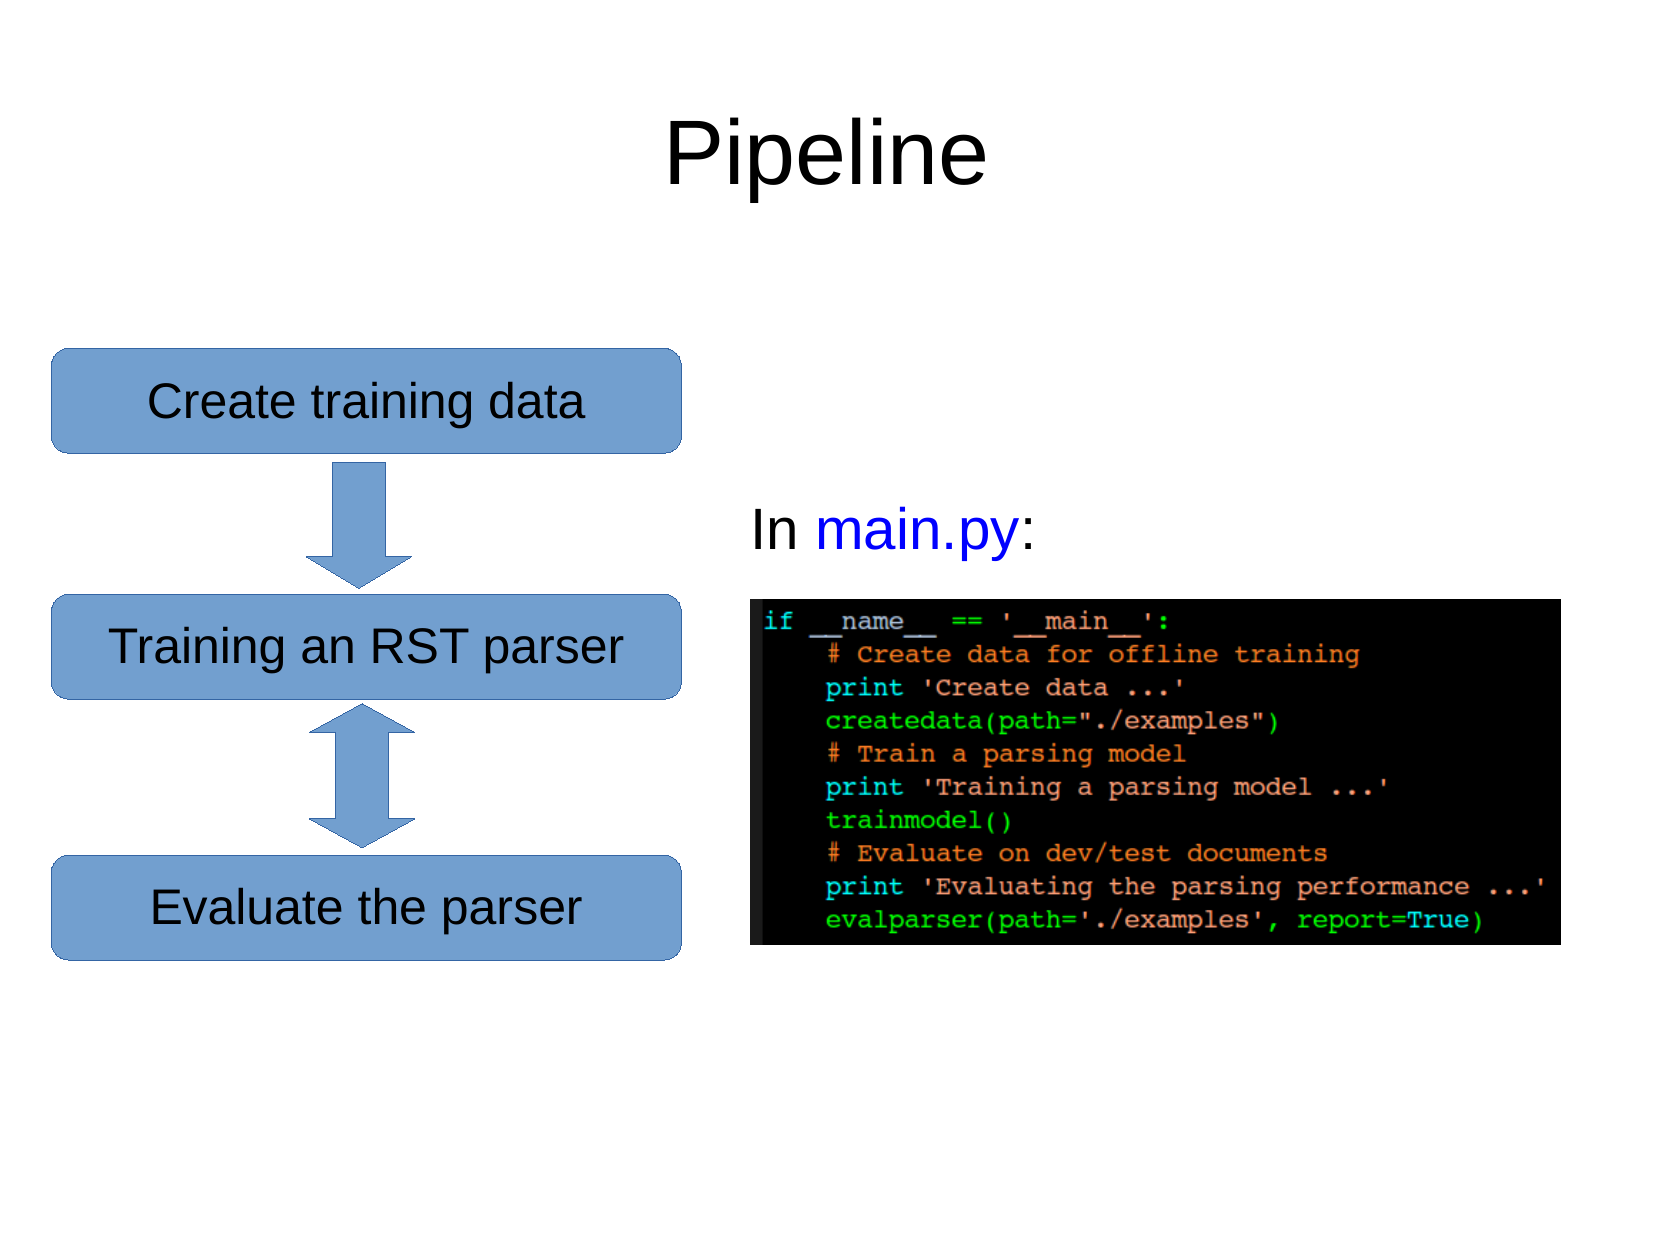

# Pipeline
Create training data
Training an RST parser
Evaluate the parser
In main.py: